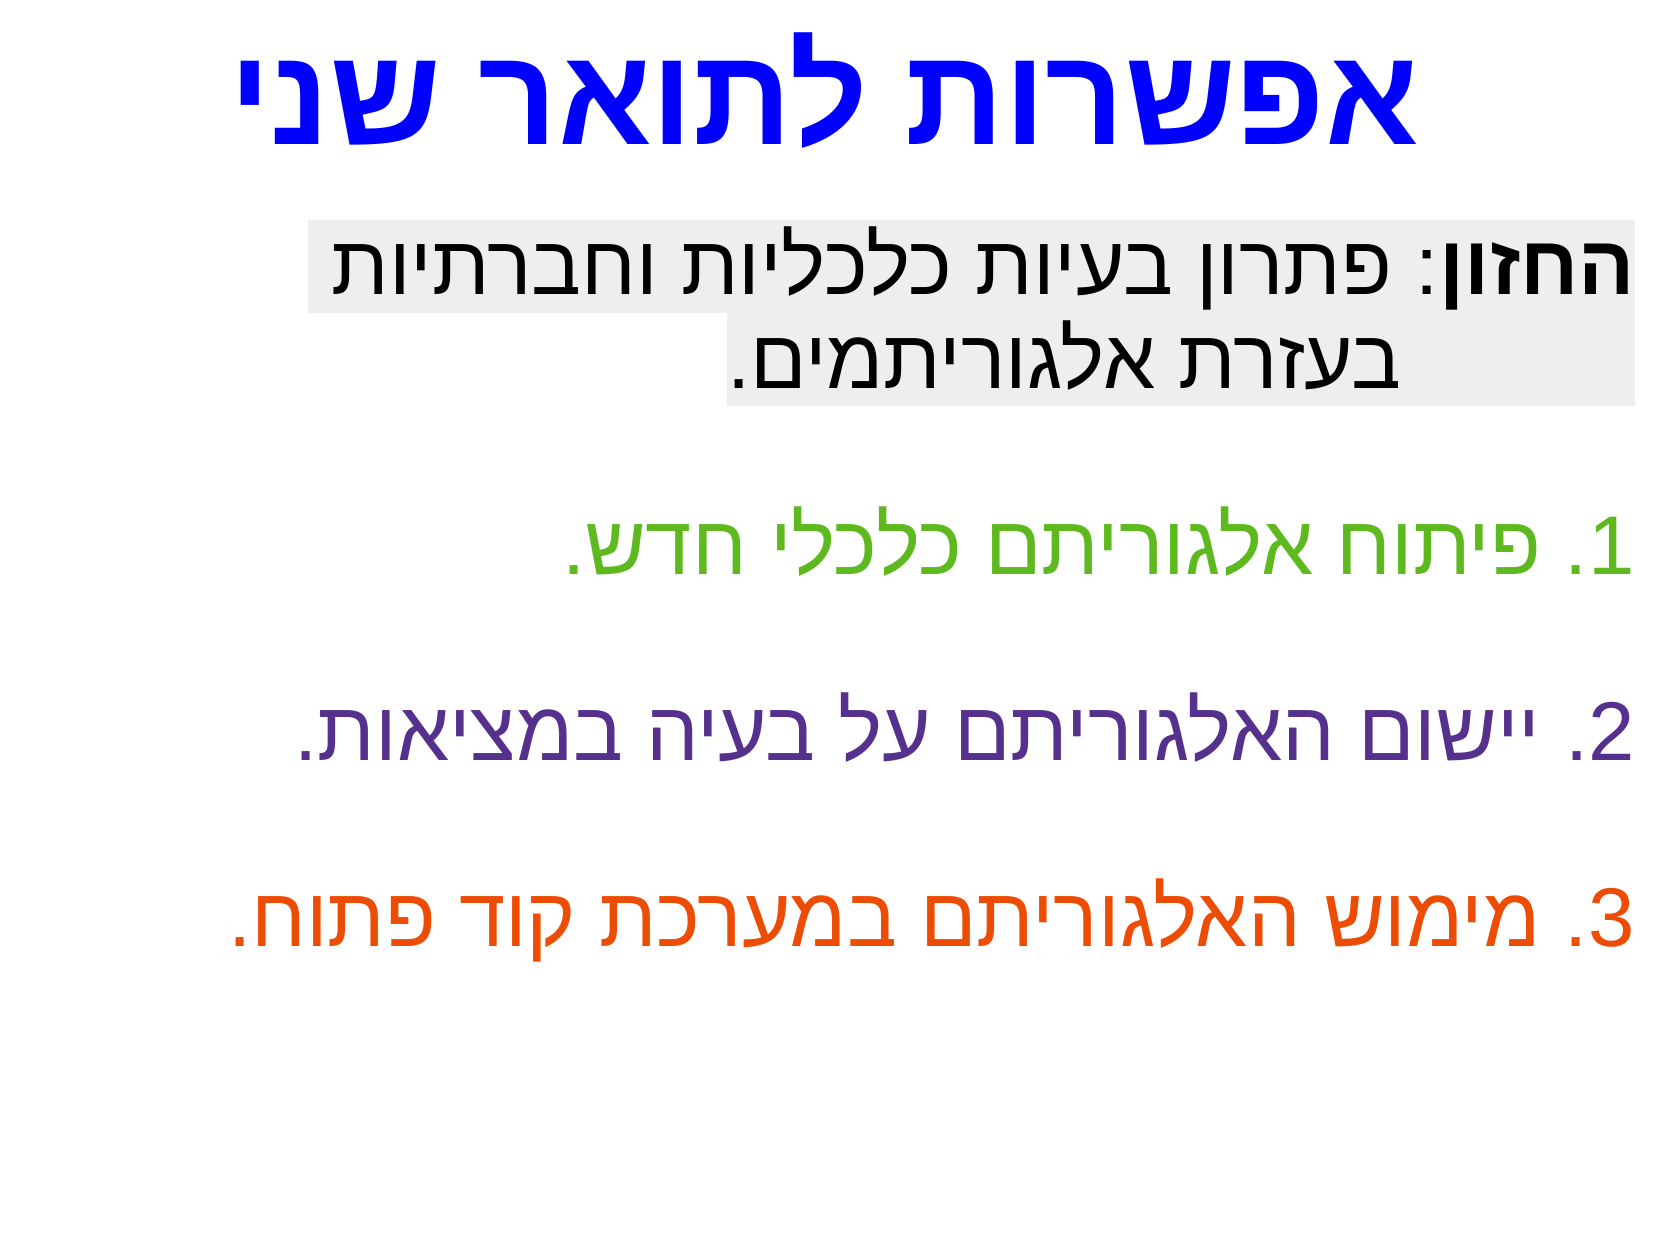

# אפשרות לתואר שני
החזון: פתרון בעיות כלכליות וחברתיות
 בעזרת אלגוריתמים.
1. פיתוח אלגוריתם כלכלי חדש.
2. יישום האלגוריתם על בעיה במציאות.
3. מימוש האלגוריתם במערכת קוד פתוח.